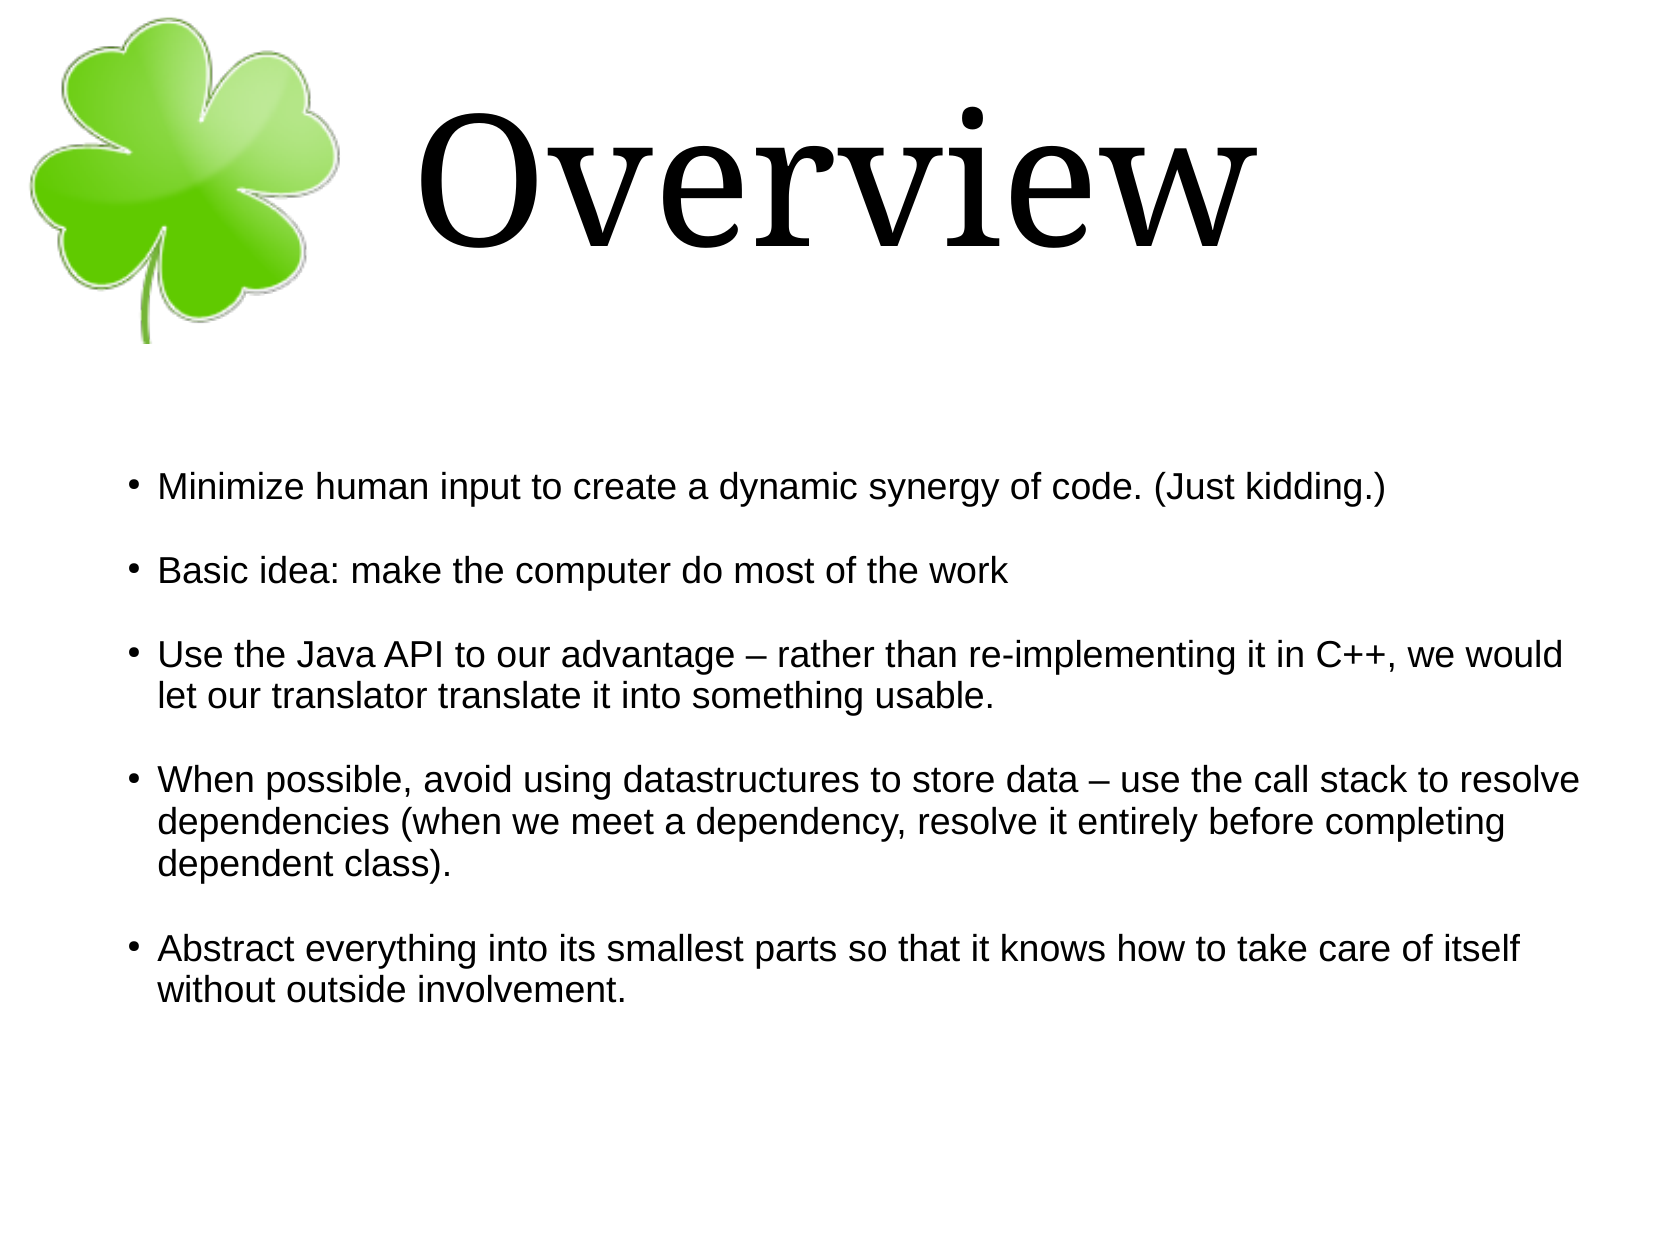

Overview
Minimize human input to create a dynamic synergy of code. (Just kidding.)
Basic idea: make the computer do most of the work
Use the Java API to our advantage – rather than re-implementing it in C++, we would let our translator translate it into something usable.
When possible, avoid using datastructures to store data – use the call stack to resolve dependencies (when we meet a dependency, resolve it entirely before completing dependent class).
Abstract everything into its smallest parts so that it knows how to take care of itself without outside involvement.